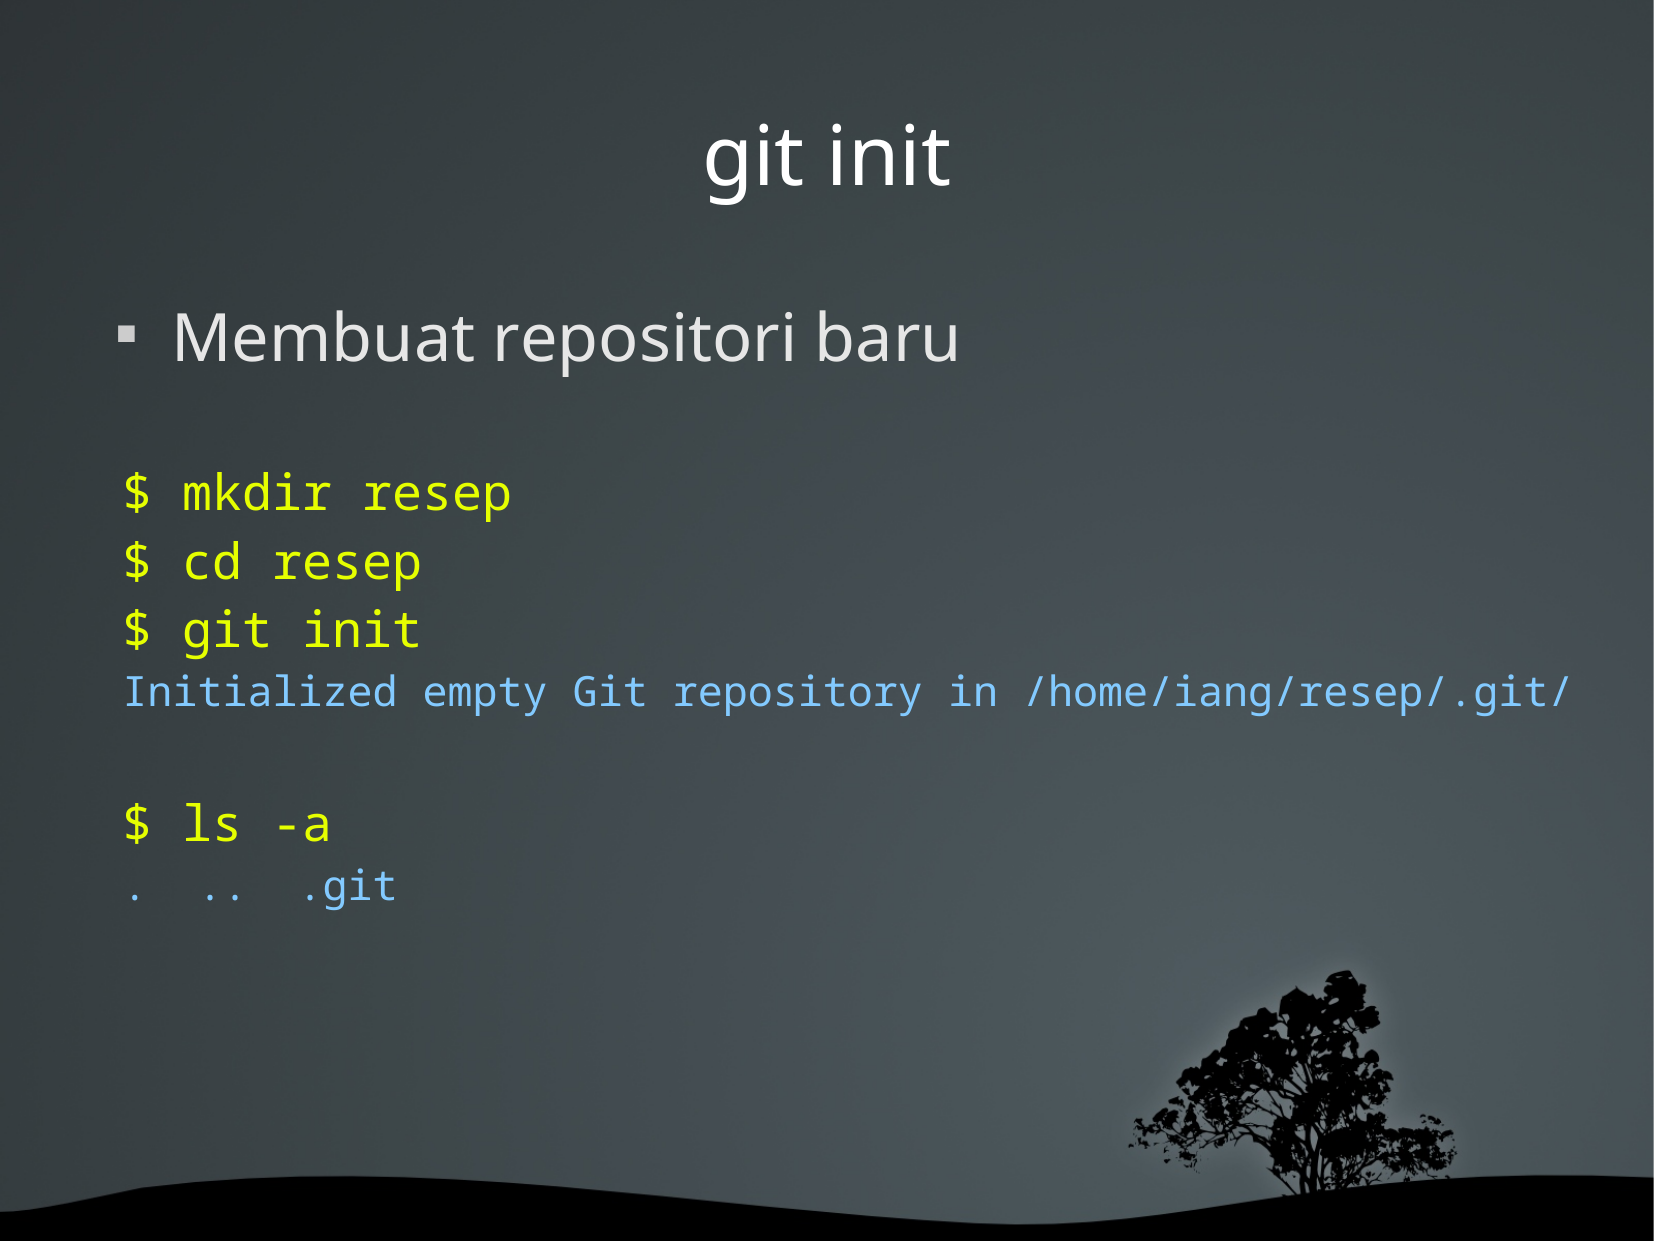

# git init
Membuat repositori baru
$ mkdir resep
$ cd resep
$ git init
Initialized empty Git repository in /home/iang/resep/.git/
$ ls -a
. .. .git